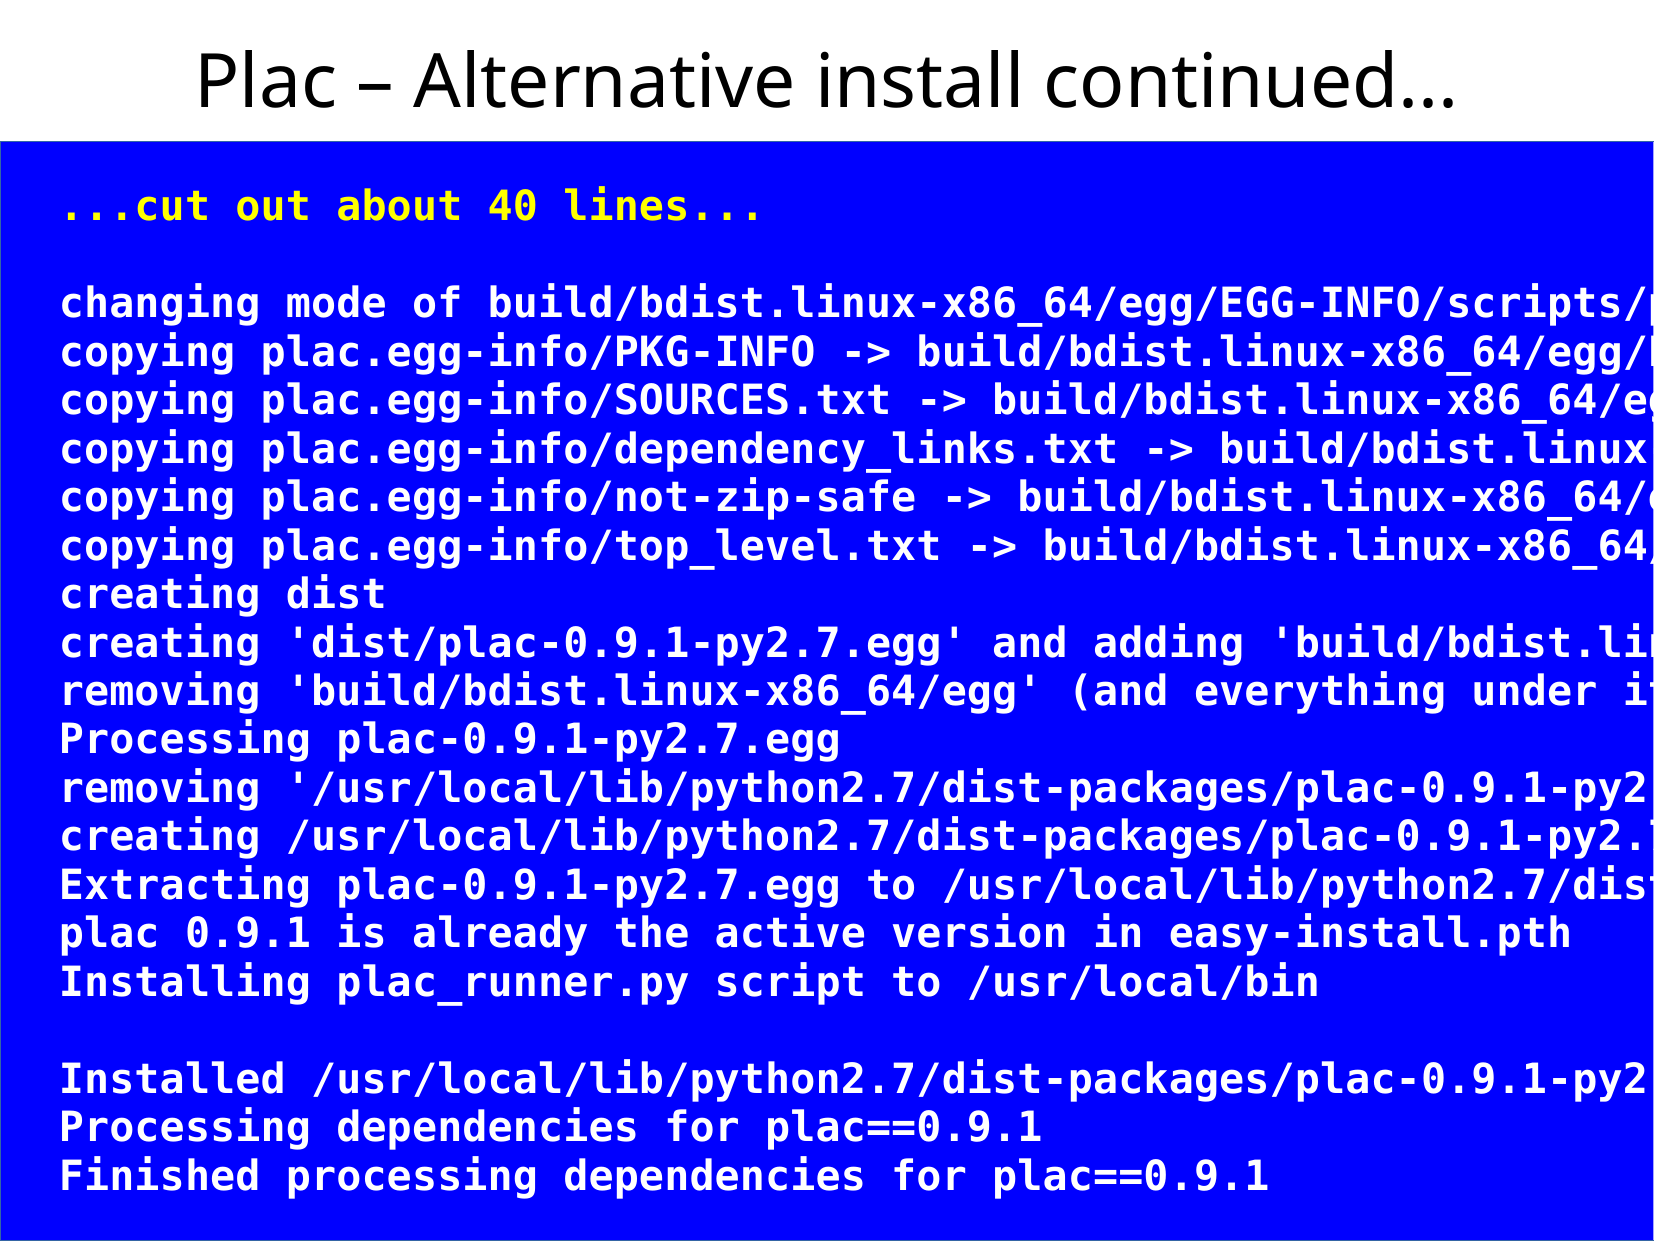

# Plac – Alternative install continued...
...cut out about 40 lines...
changing mode of build/bdist.linux-x86_64/egg/EGG-INFO/scripts/plac_runner.py to 755
copying plac.egg-info/PKG-INFO -> build/bdist.linux-x86_64/egg/EGG-INFO
copying plac.egg-info/SOURCES.txt -> build/bdist.linux-x86_64/egg/EGG-INFO
copying plac.egg-info/dependency_links.txt -> build/bdist.linux-x86_64/egg/EGG-INFO
copying plac.egg-info/not-zip-safe -> build/bdist.linux-x86_64/egg/EGG-INFO
copying plac.egg-info/top_level.txt -> build/bdist.linux-x86_64/egg/EGG-INFO
creating dist
creating 'dist/plac-0.9.1-py2.7.egg' and adding 'build/bdist.linux-x86_64/egg' to it
removing 'build/bdist.linux-x86_64/egg' (and everything under it)
Processing plac-0.9.1-py2.7.egg
removing '/usr/local/lib/python2.7/dist-packages/plac-0.9.1-py2.7.egg'
creating /usr/local/lib/python2.7/dist-packages/plac-0.9.1-py2.7.egg
Extracting plac-0.9.1-py2.7.egg to /usr/local/lib/python2.7/dist-packages
plac 0.9.1 is already the active version in easy-install.pth
Installing plac_runner.py script to /usr/local/bin
Installed /usr/local/lib/python2.7/dist-packages/plac-0.9.1-py2.7.egg
Processing dependencies for plac==0.9.1
Finished processing dependencies for plac==0.9.1